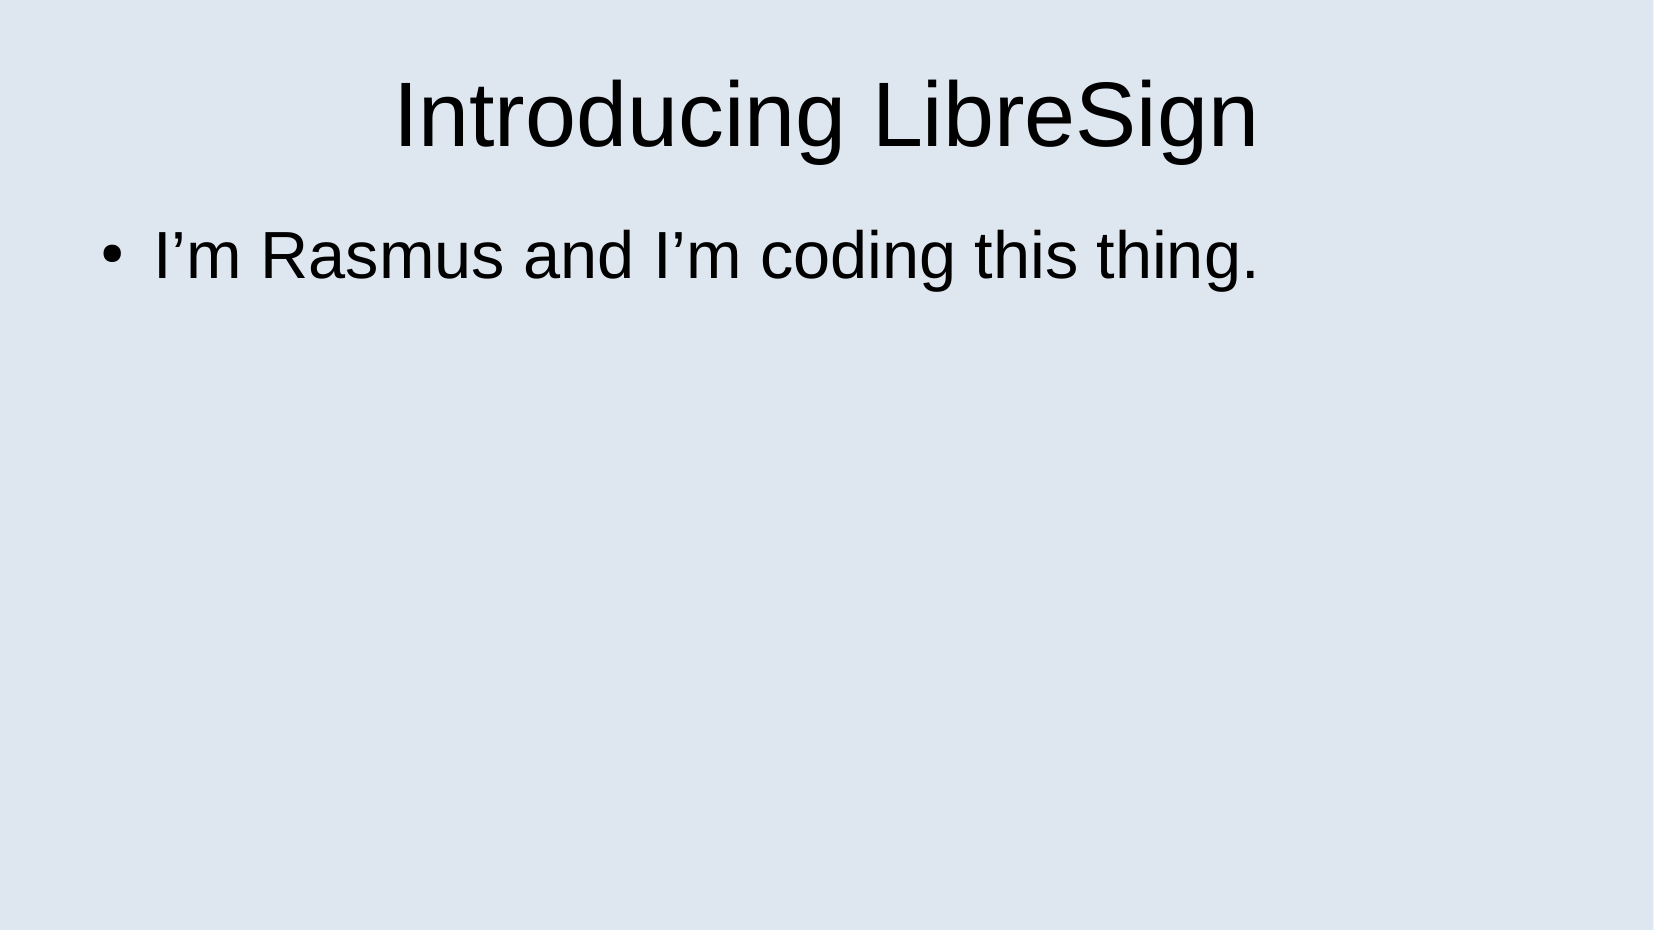

# Introducing LibreSign
I’m Rasmus and I’m coding this thing.